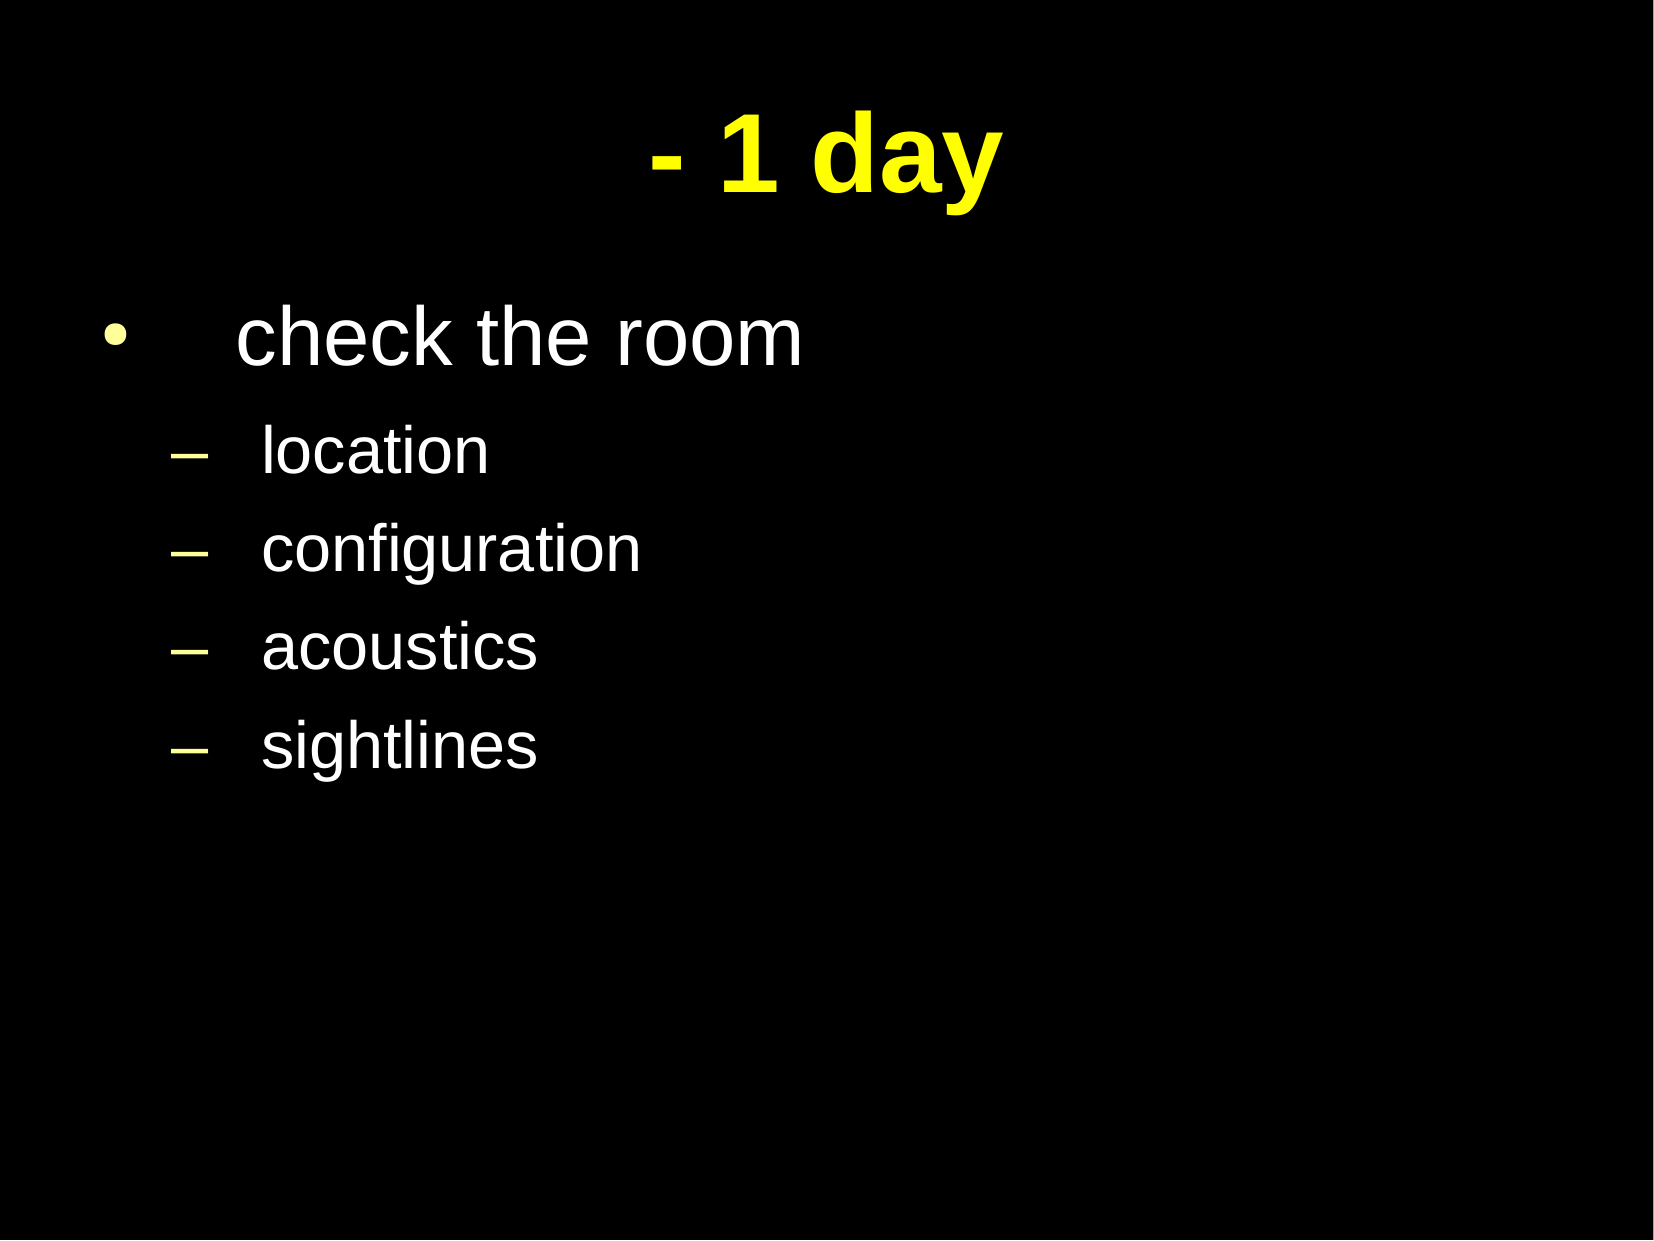

# - 1 day
check the room
location
configuration
acoustics
sightlines